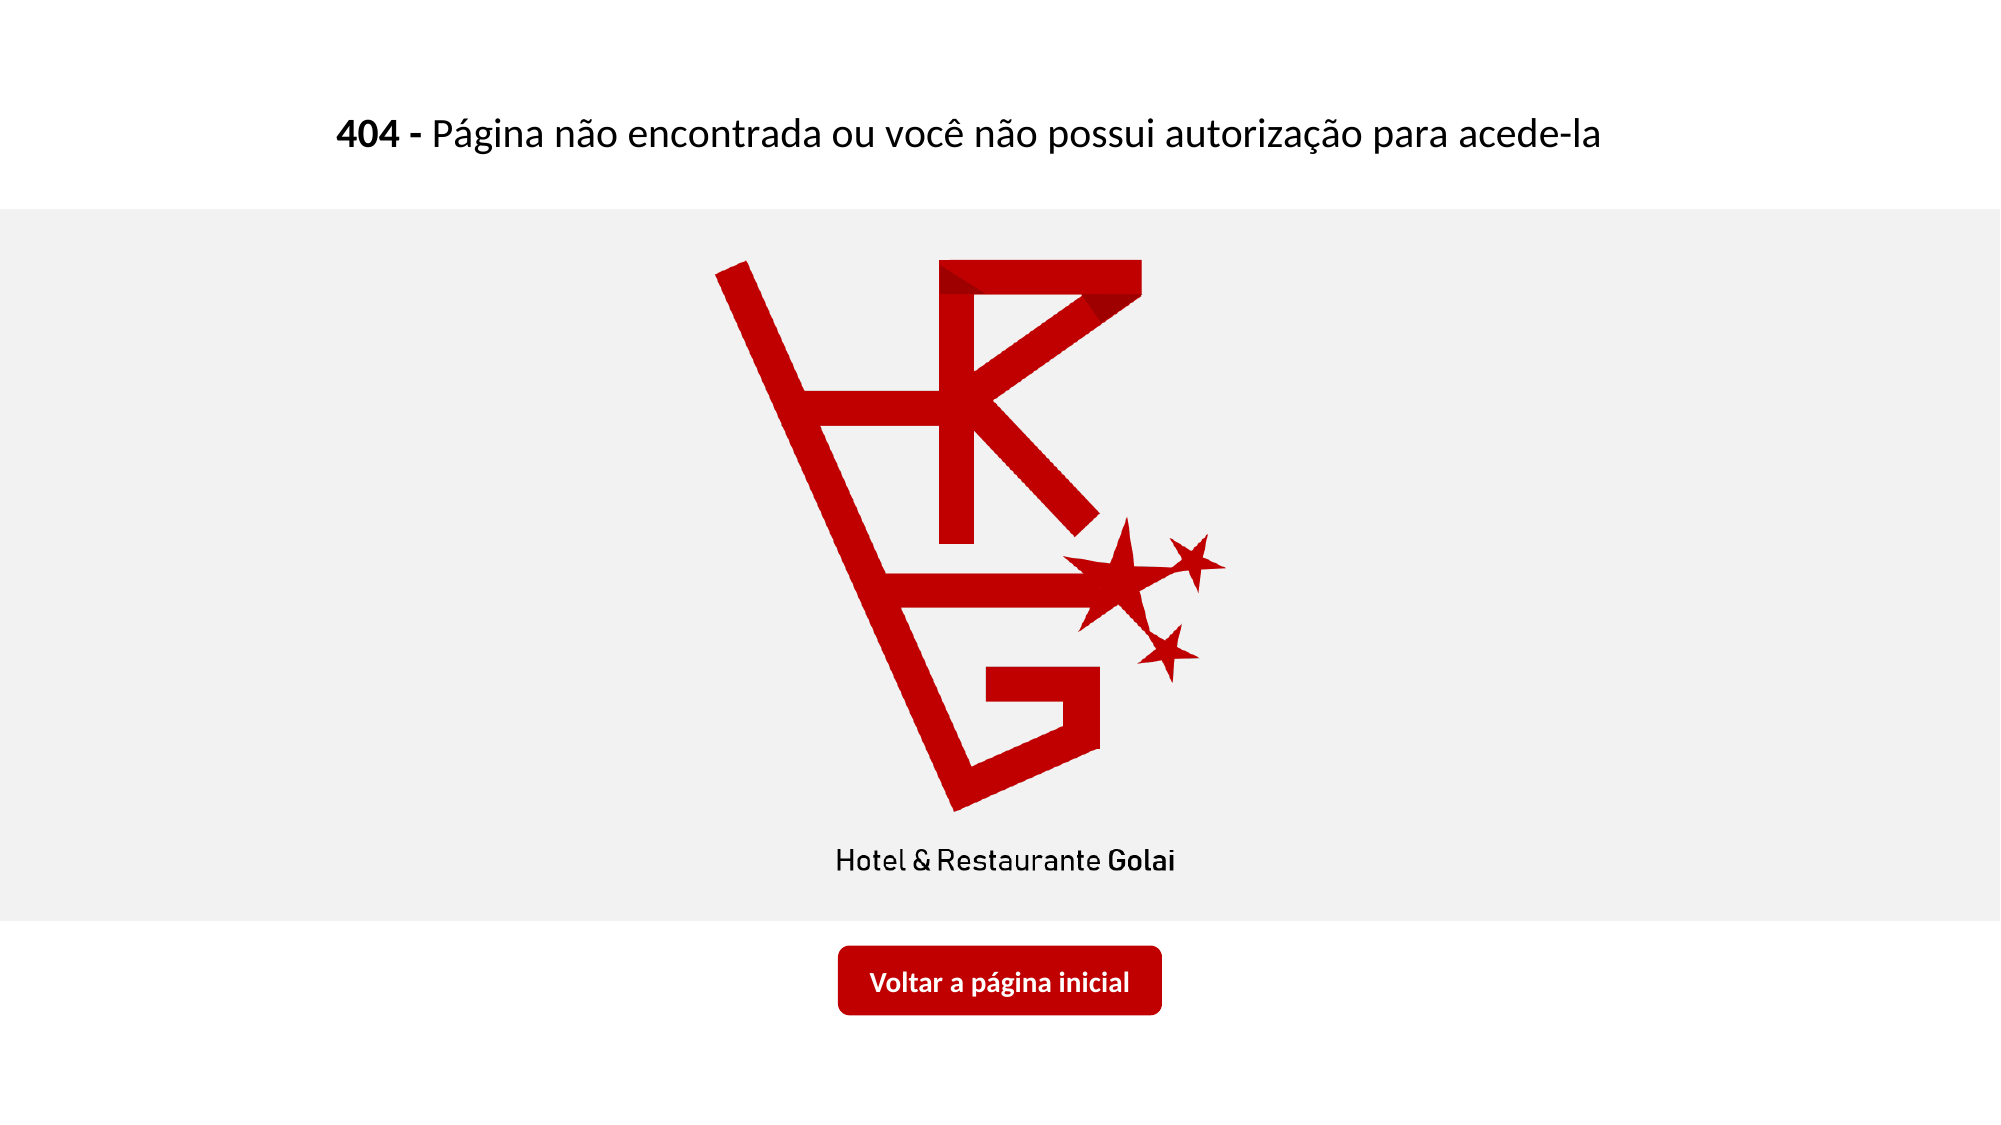

404 - Página não encontrada ou você não possui autorização para acede-la
Voltar a página inicial